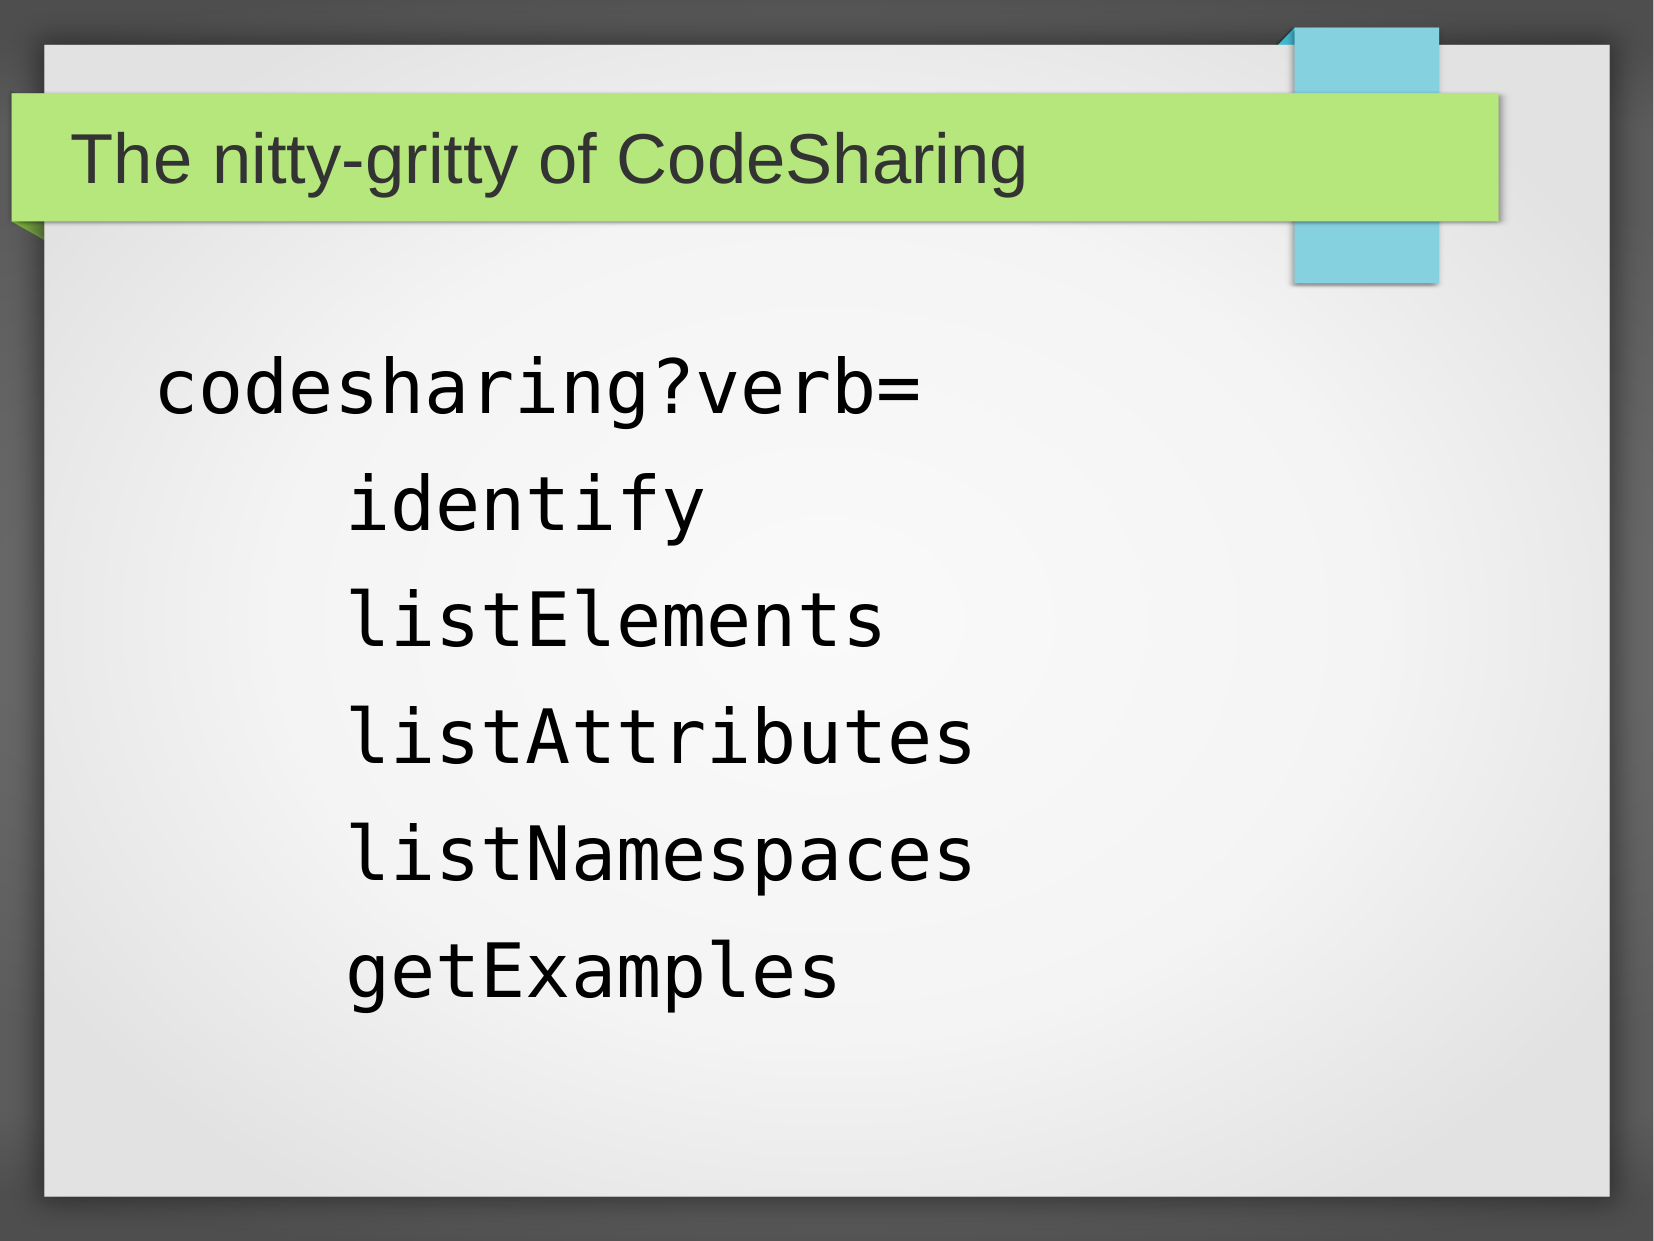

# The nitty-gritty of CodeSharing
codesharing?verb=
identify
listElements
listAttributes
listNamespaces
getExamples